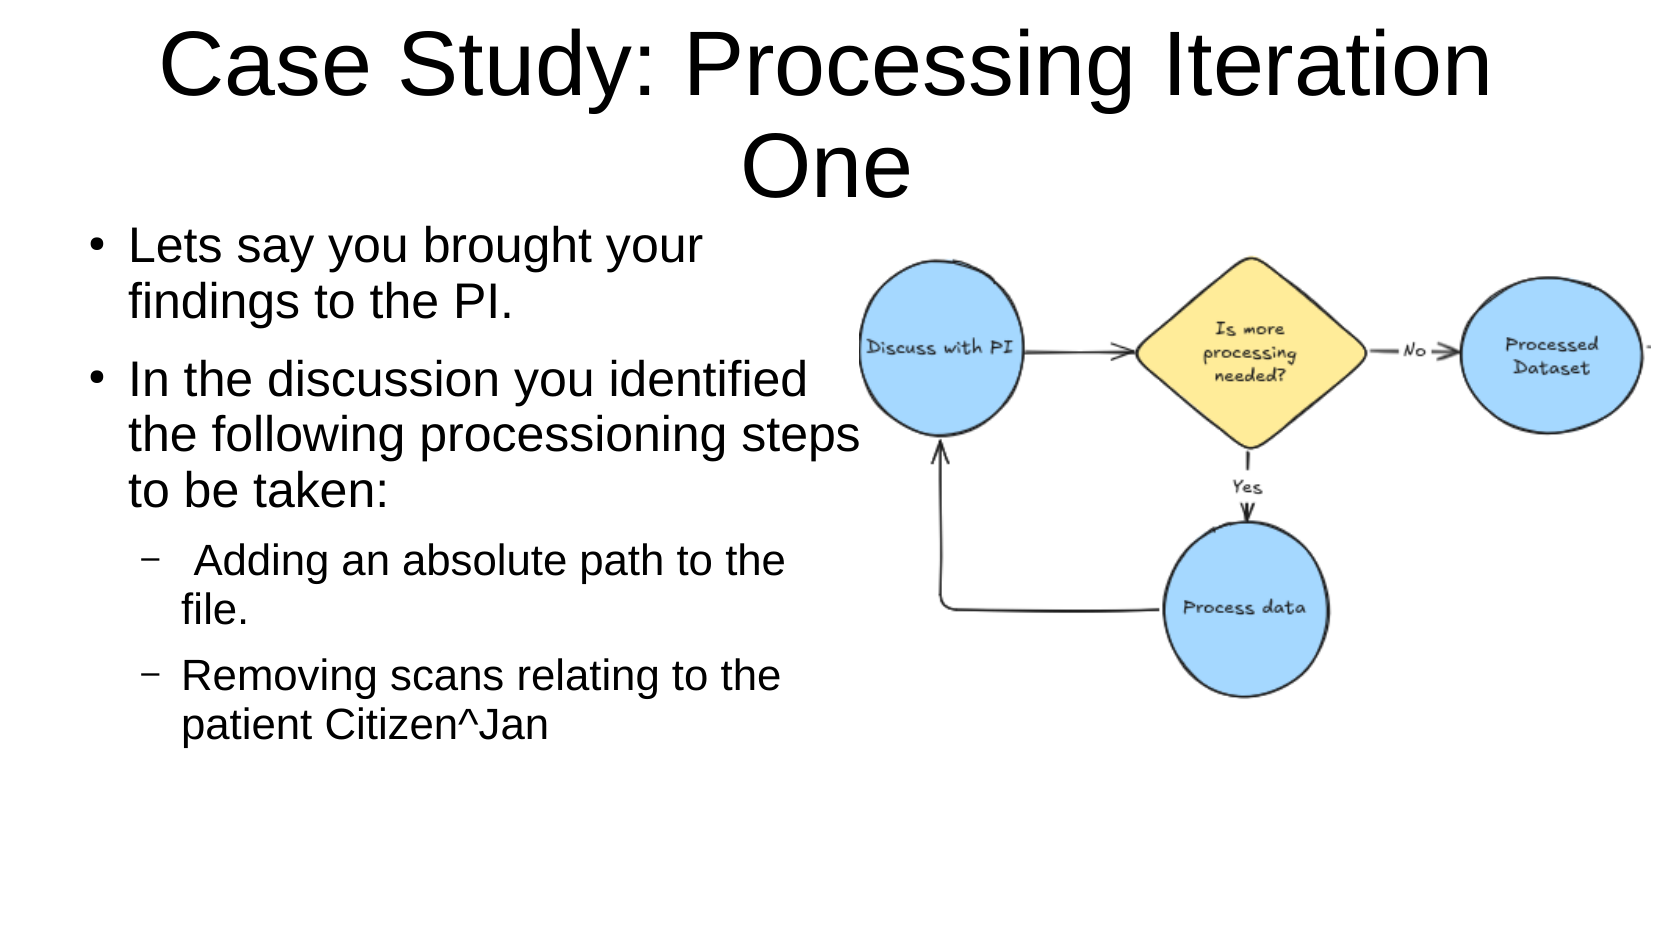

# Case Study: Processing Iteration One
Lets say you brought your findings to the PI.
In the discussion you identified the following processioning steps to be taken:
 Adding an absolute path to the file.
Removing scans relating to the patient Citizen^Jan